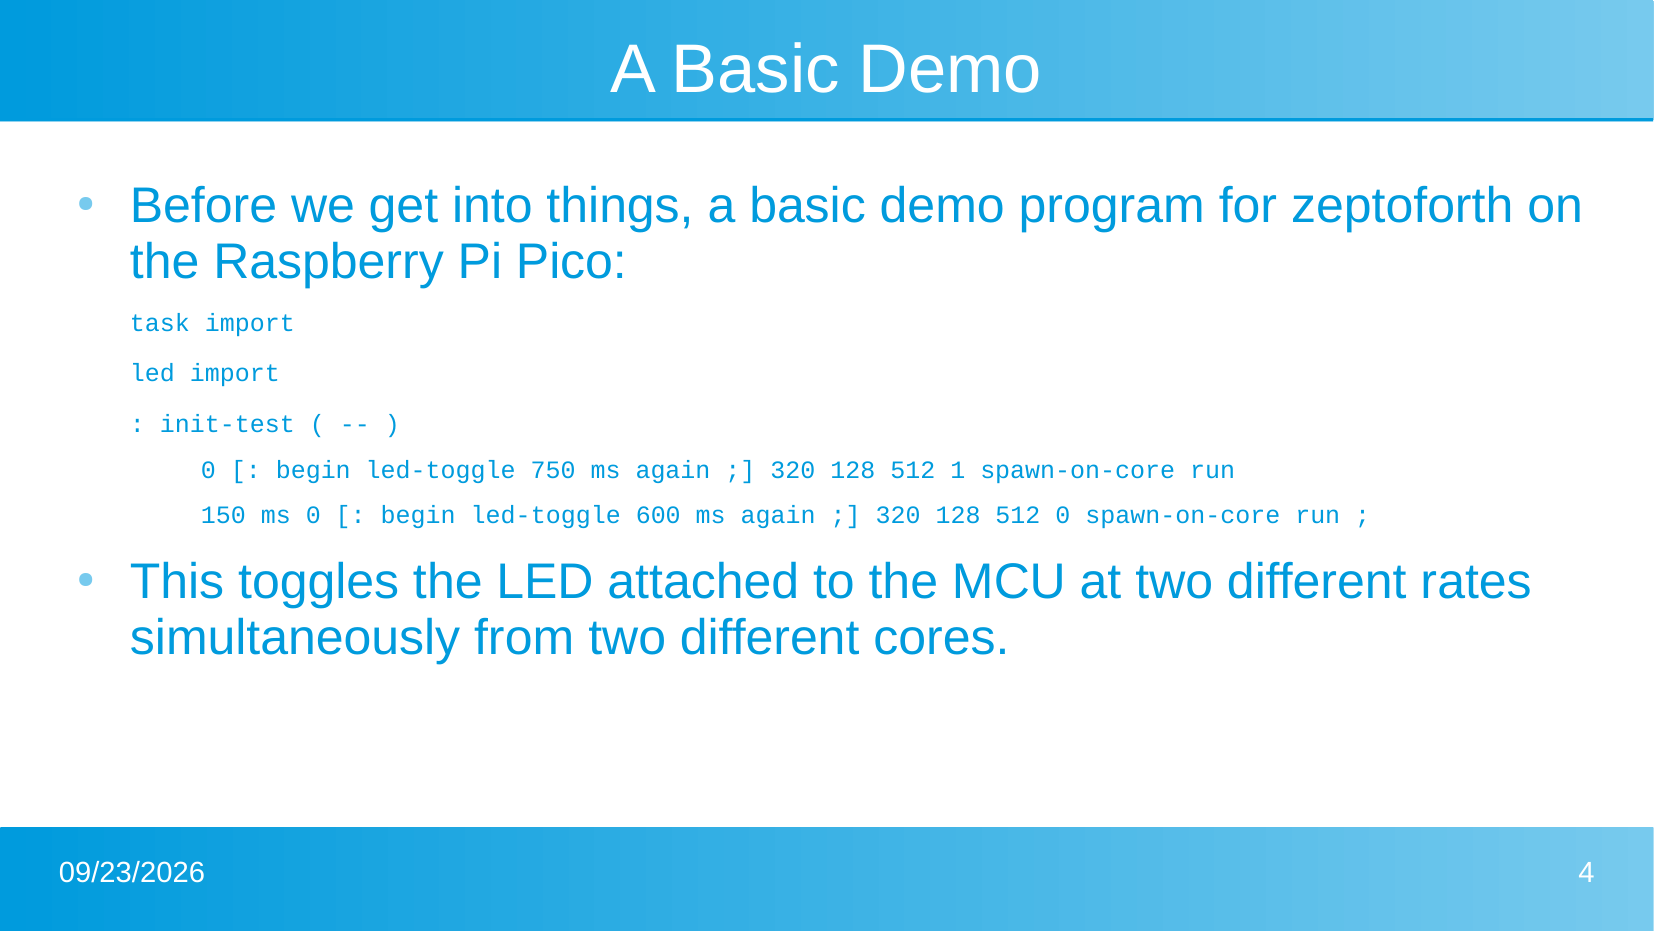

# A Basic Demo
Before we get into things, a basic demo program for zeptoforth on the Raspberry Pi Pico:
task import
led import
: init-test ( -- )
0 [: begin led-toggle 750 ms again ;] 320 128 512 1 spawn-on-core run
150 ms 0 [: begin led-toggle 600 ms again ;] 320 128 512 0 spawn-on-core run ;
This toggles the LED attached to the MCU at two different rates simultaneously from two different cores.
4